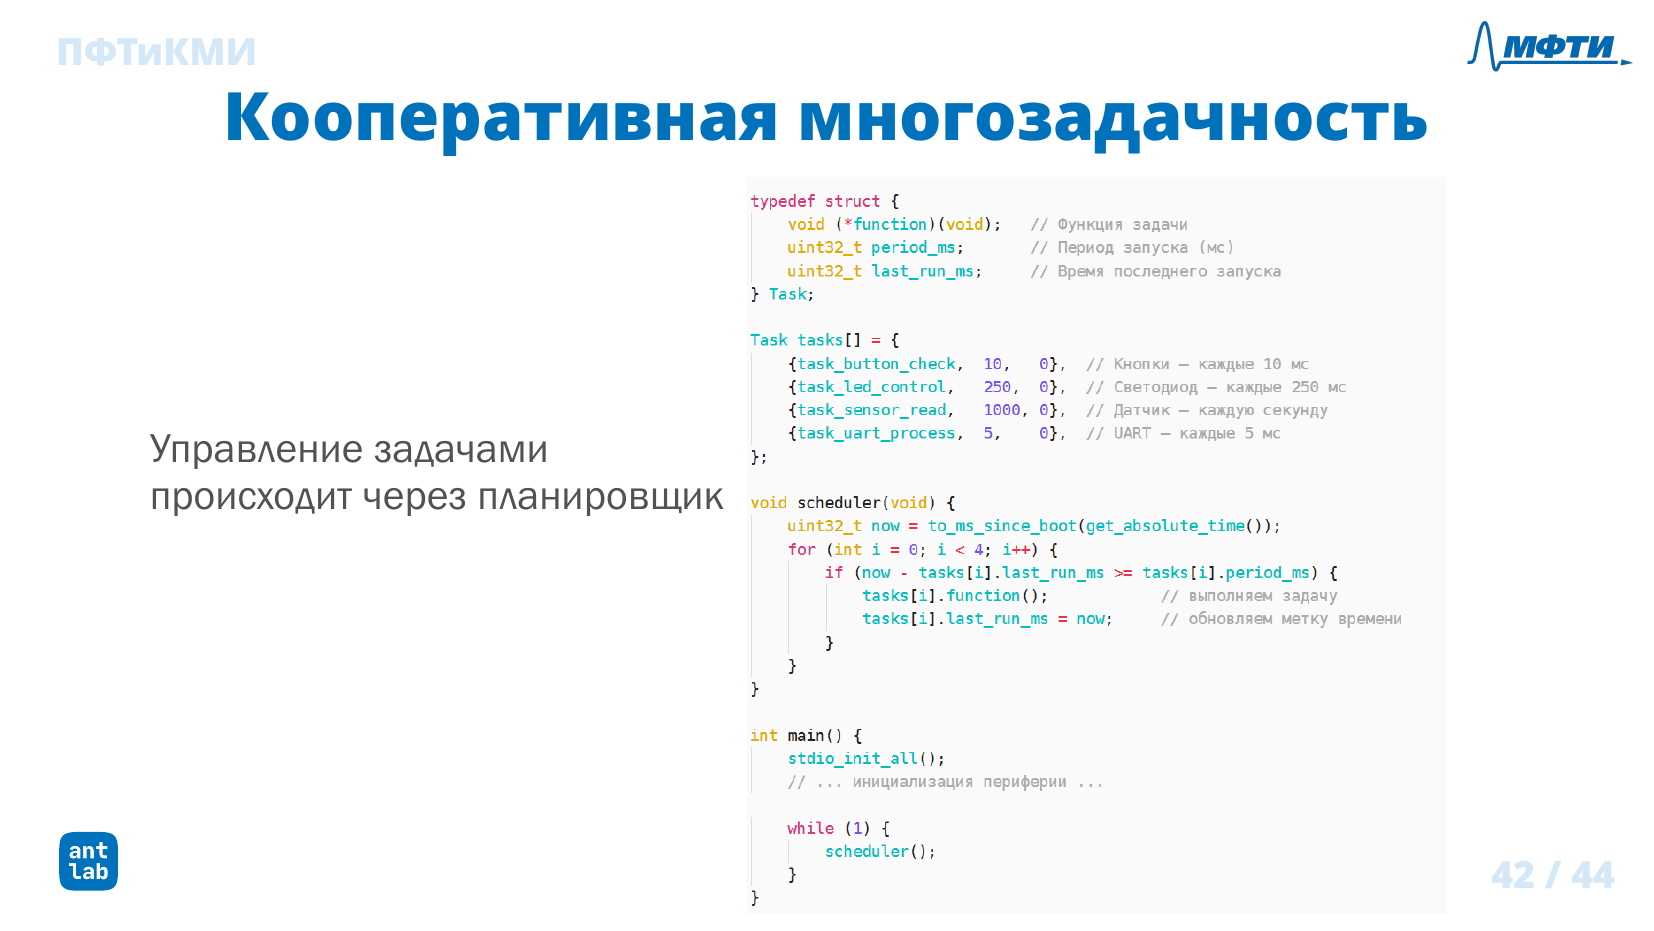

# Кооперативная многозадачность
Управление задачами происходит через планировщик